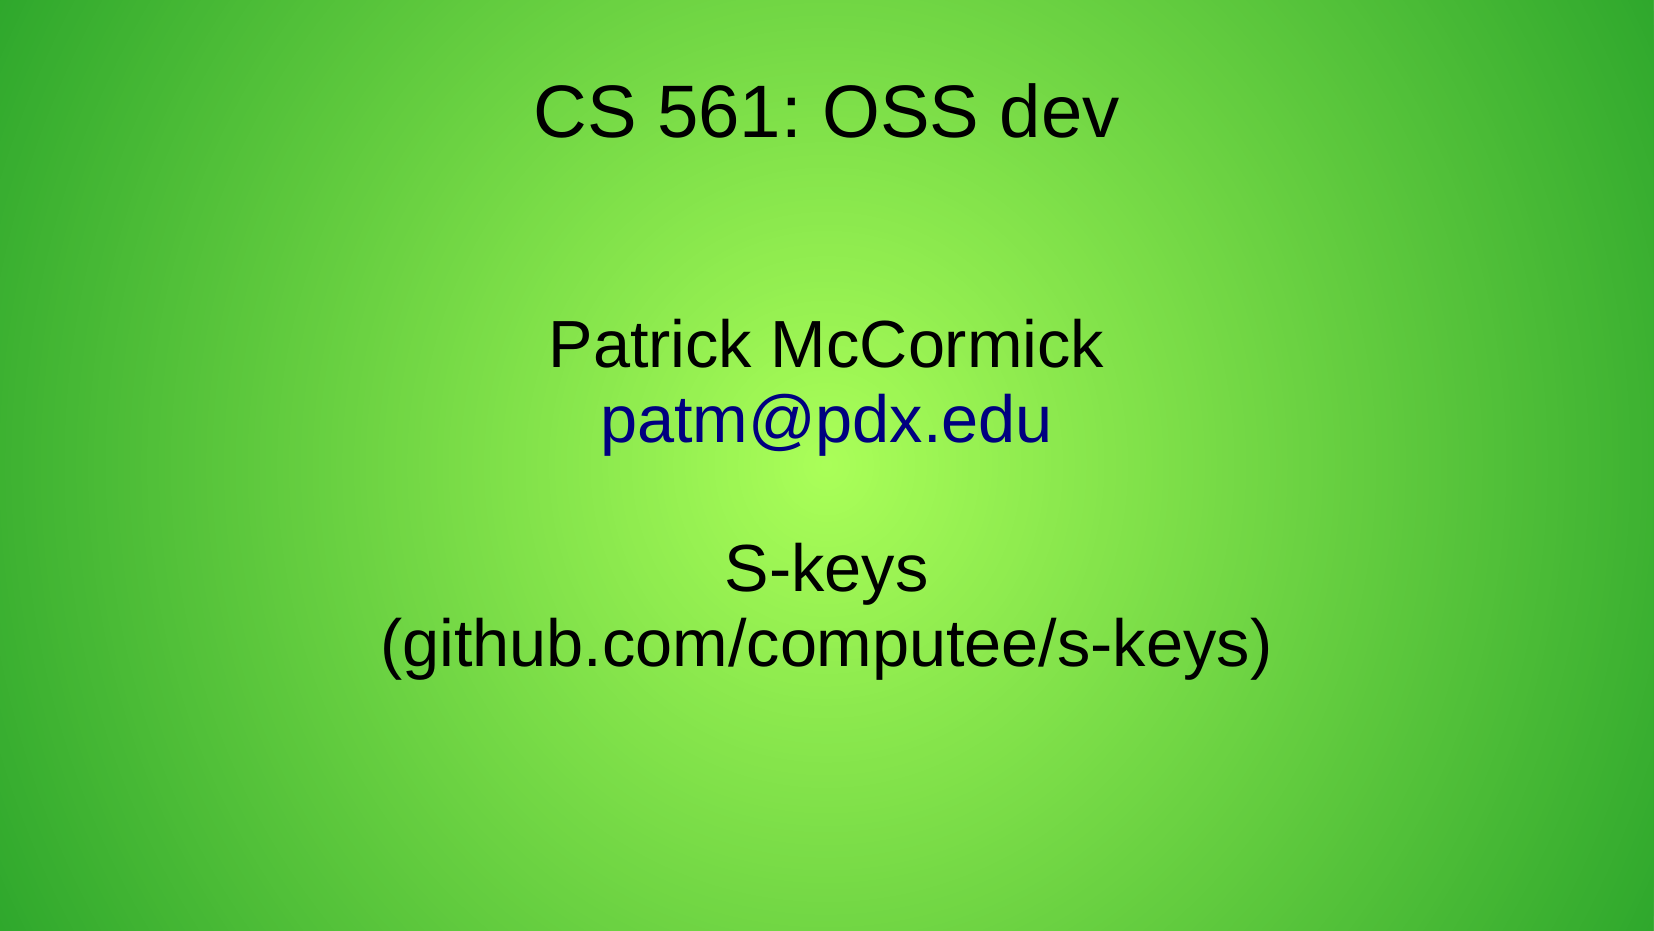

# CS 561: OSS dev
Patrick McCormick
patm@pdx.edu
S-keys
(github.com/computee/s-keys)